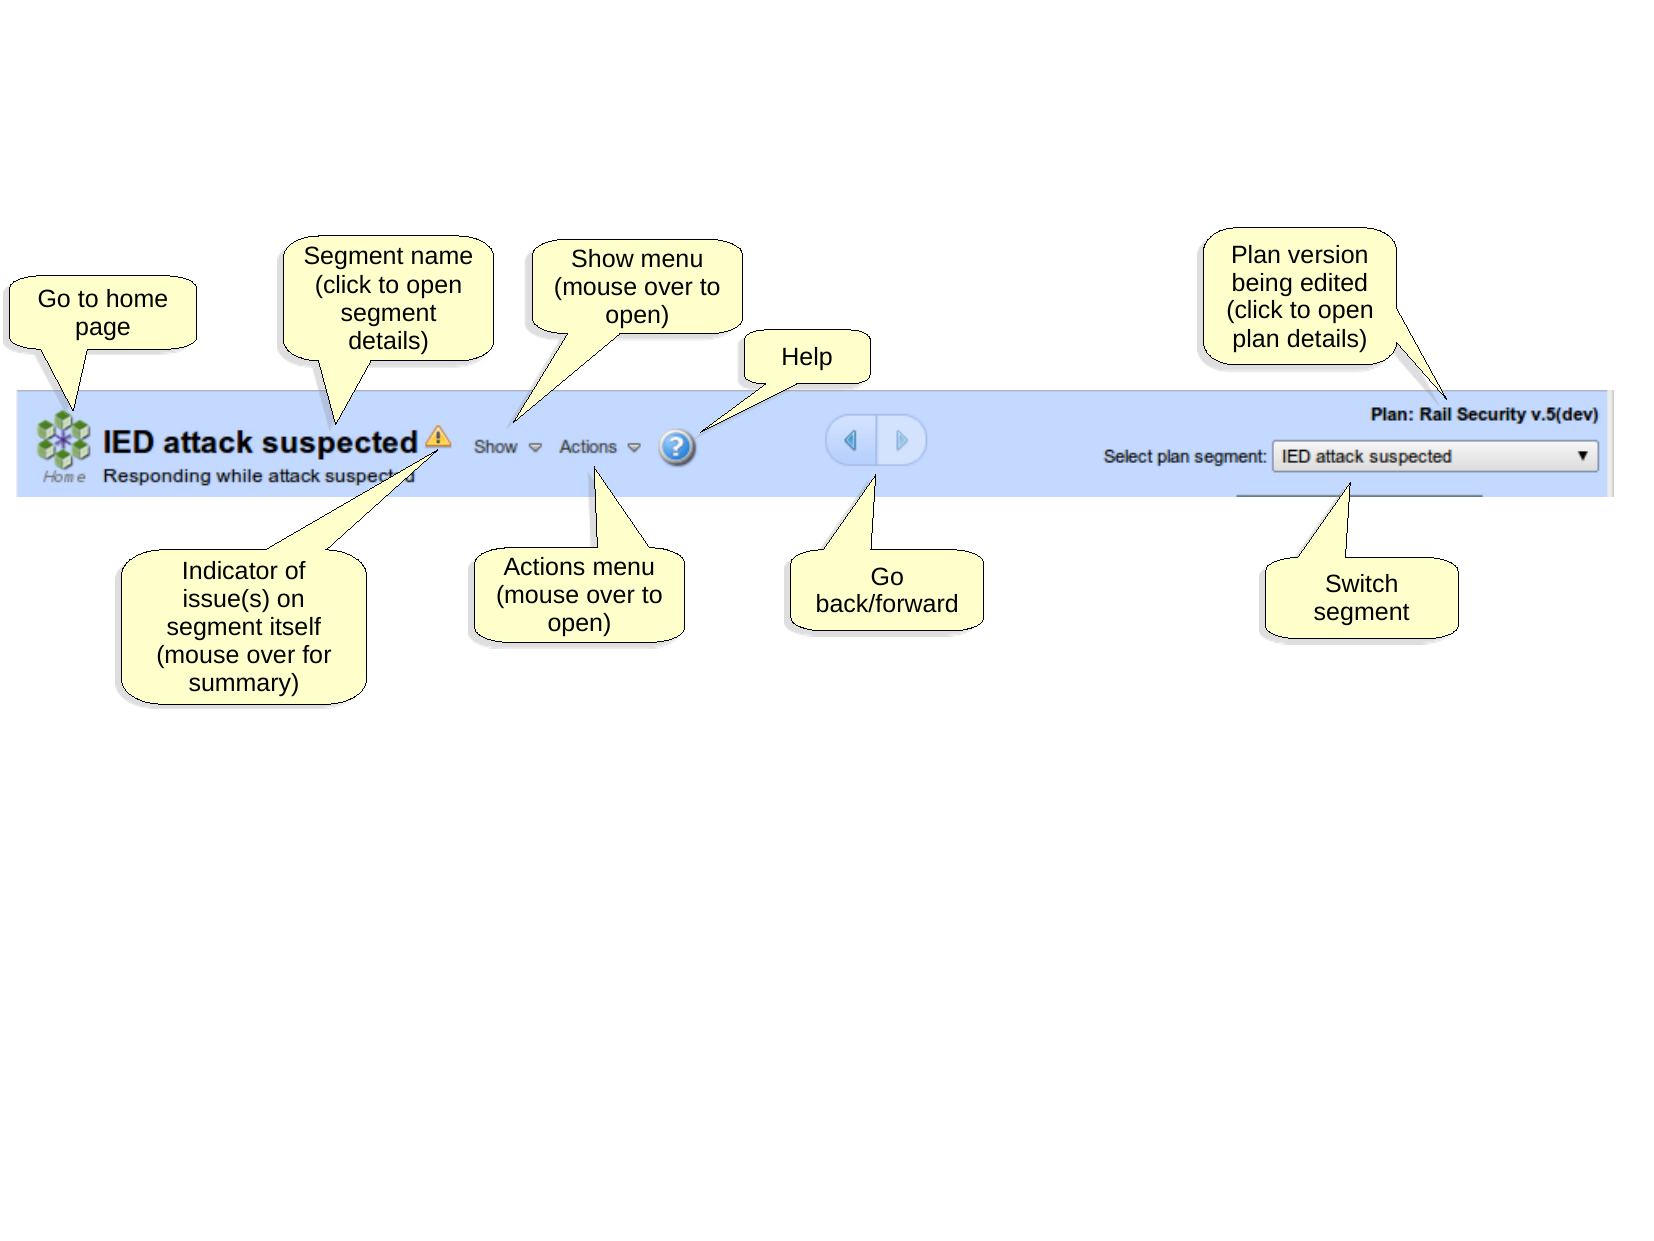

Plan version being edited (click to open plan details)
Segment name
(click to open segment details)
Show menu
(mouse over to open)
Go to home page
Help
Actions menu
(mouse over to open)
Go back/forward
Indicator of issue(s) on segment itself (mouse over for summary)
Switch segment